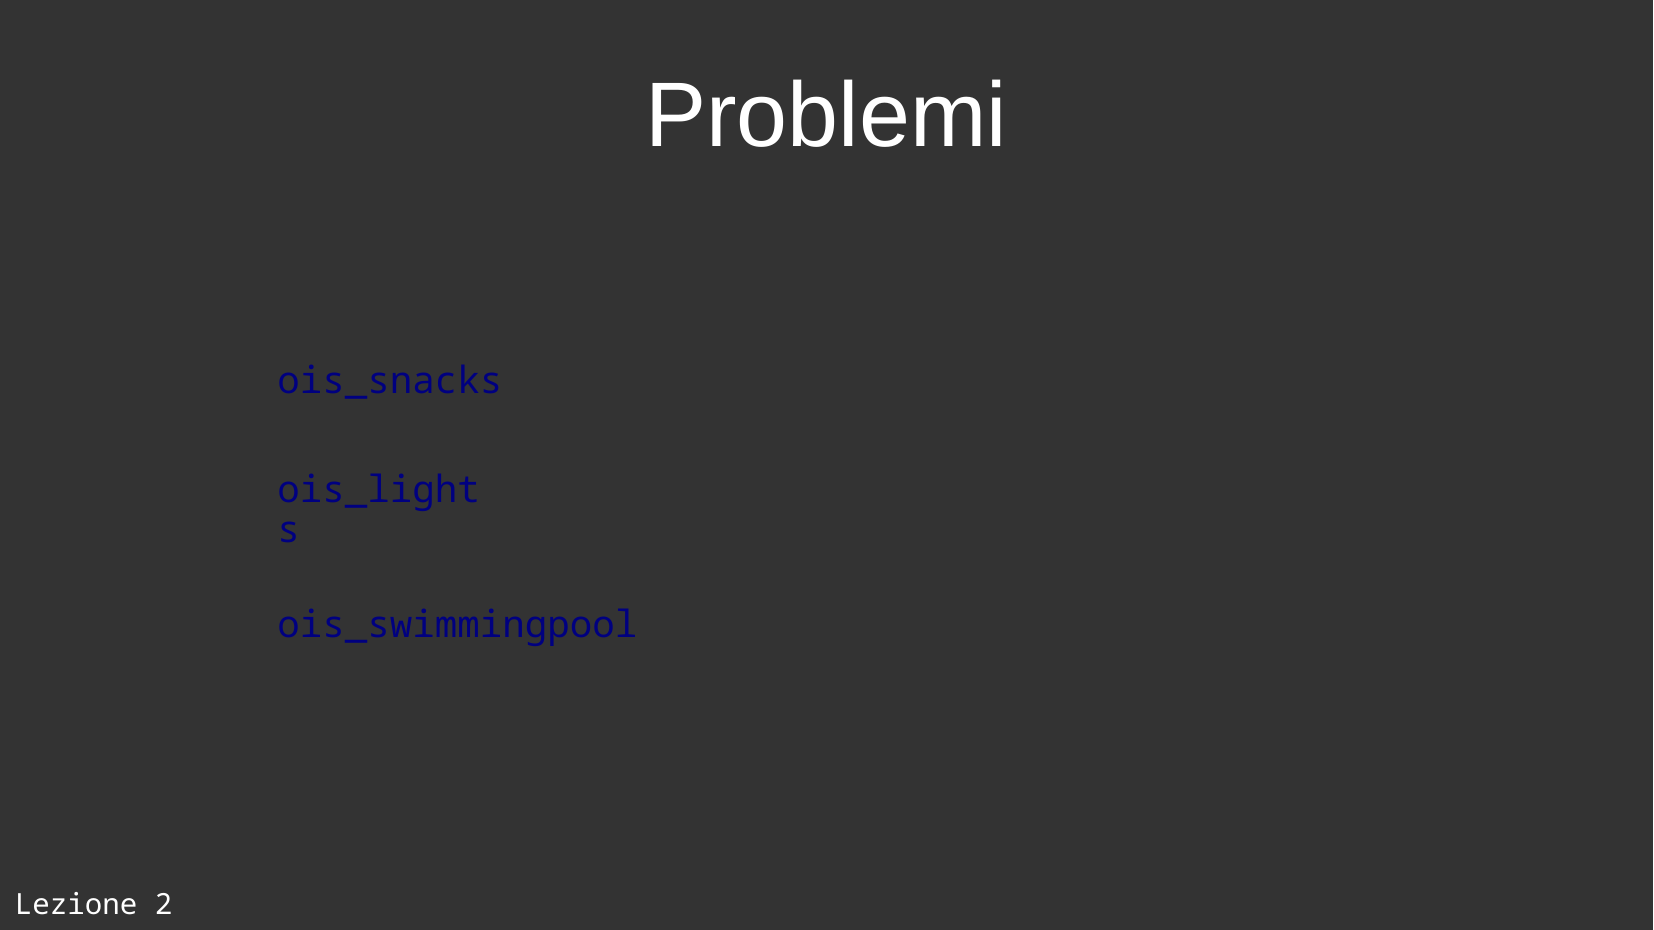

# Problemi
ois_snacks
ois_lights
ois_swimmingpool
Lezione 2